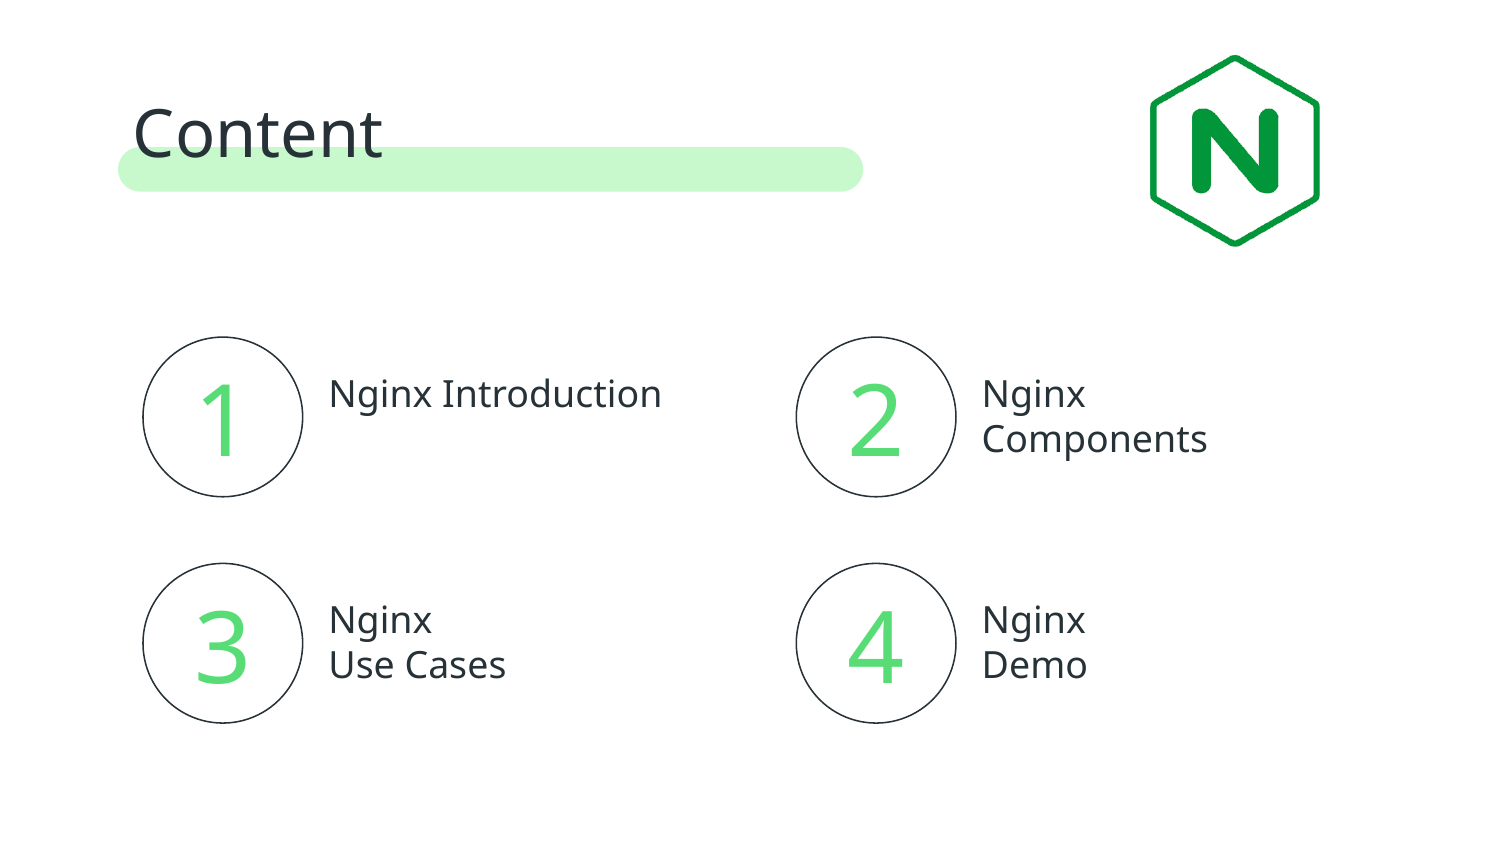

Content
Nginx Introduction
Nginx
Components
1
2
Nginx
Use Cases
Nginx
Demo
3
4